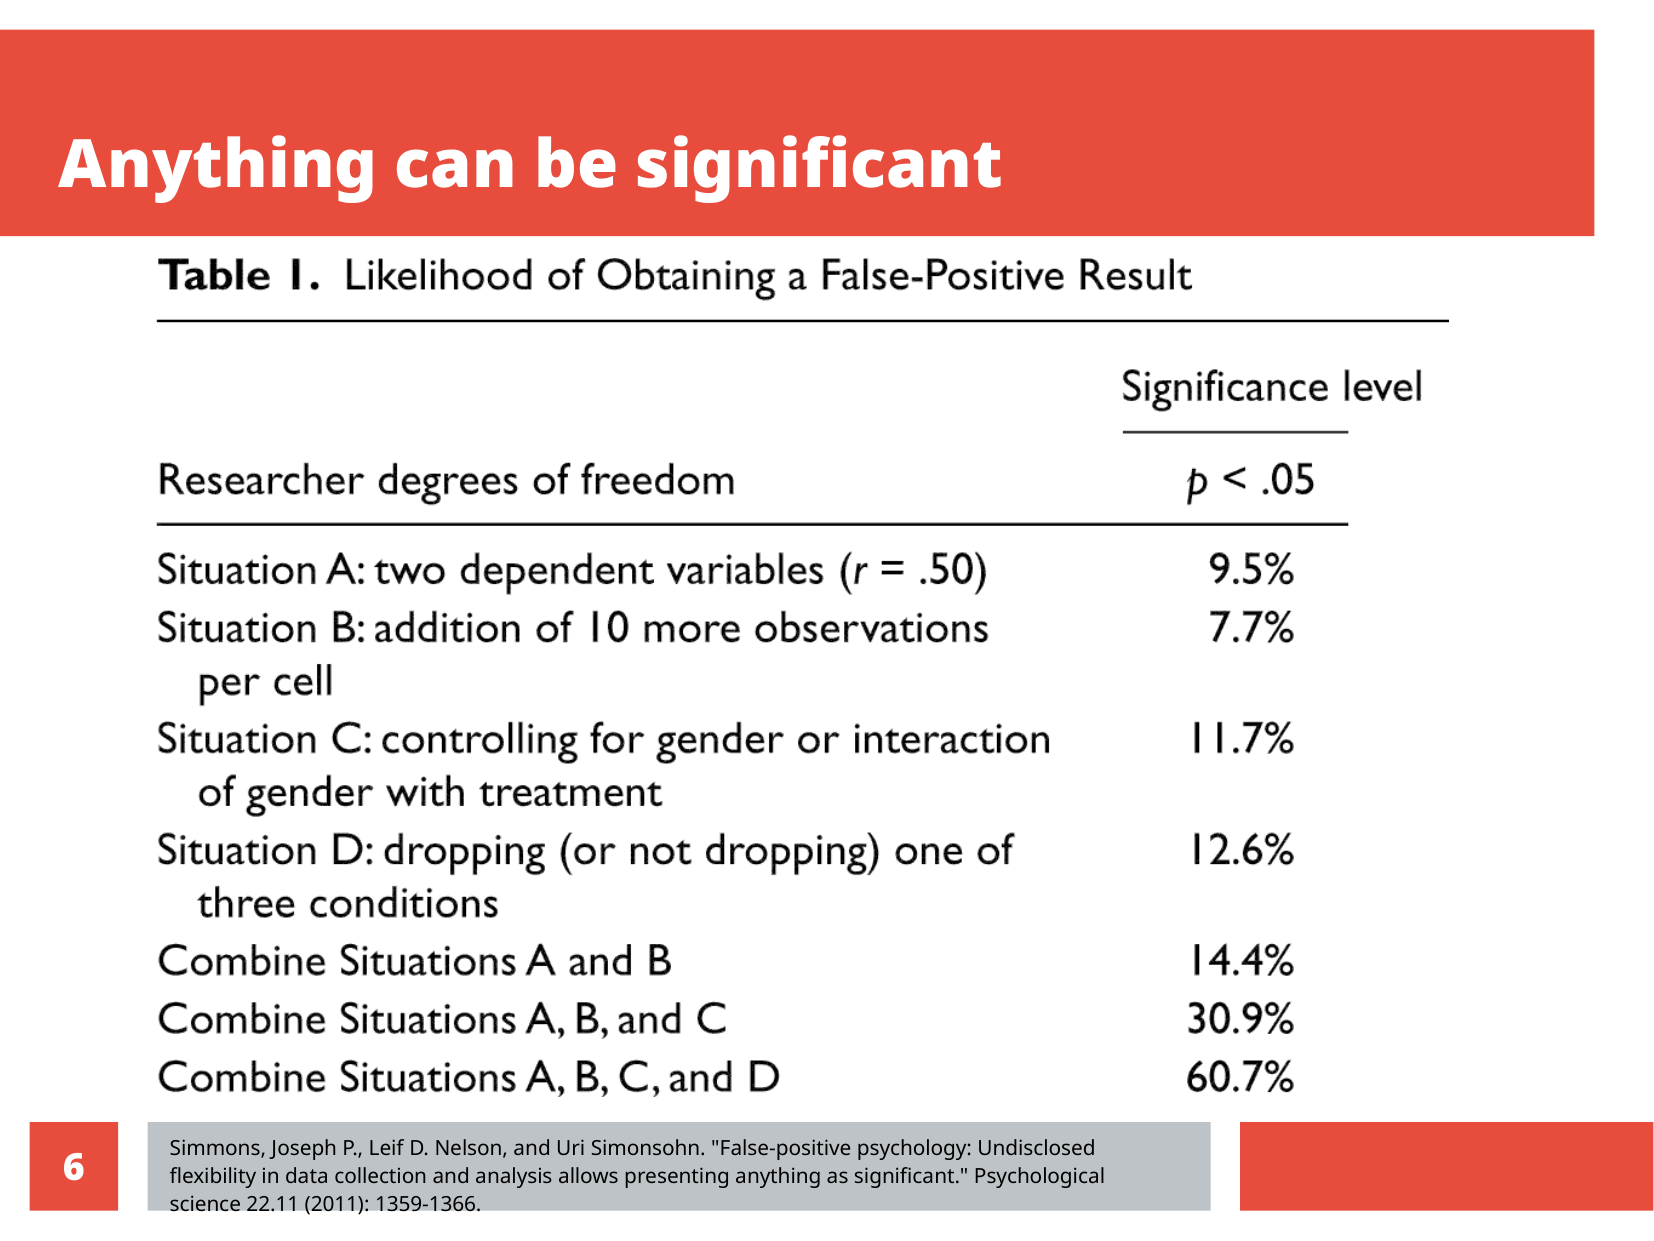

# Anything can be significant
6
Simmons, Joseph P., Leif D. Nelson, and Uri Simonsohn. "False-positive psychology: Undisclosed flexibility in data collection and analysis allows presenting anything as significant." Psychological science 22.11 (2011): 1359-1366.